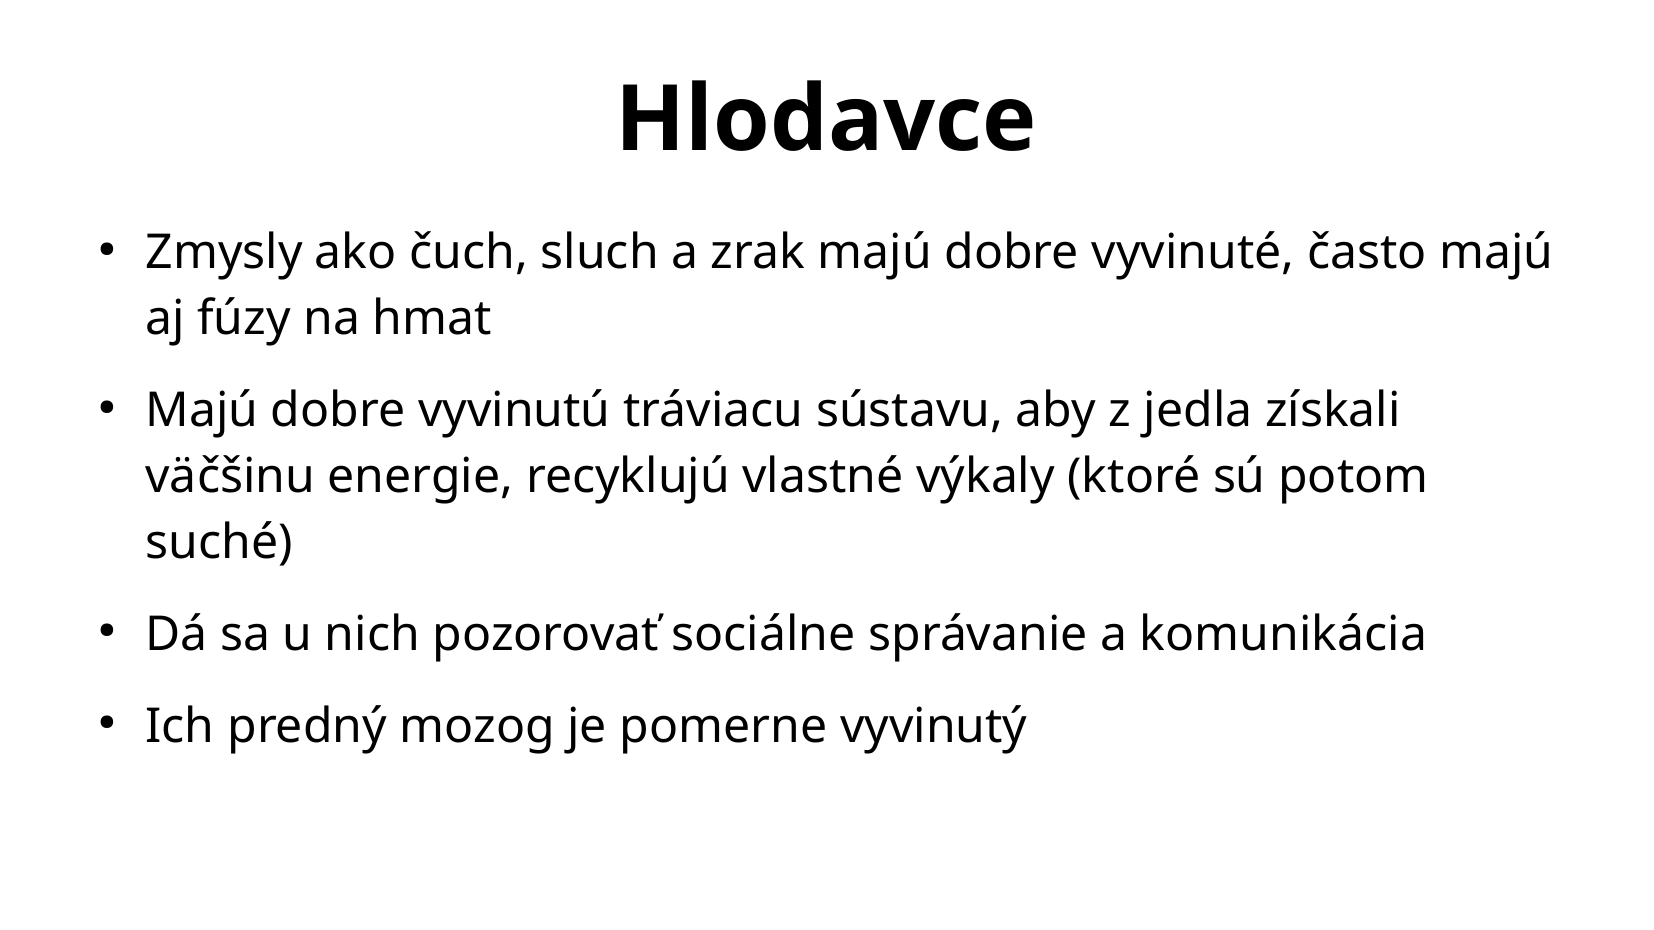

# Hlodavce
Zmysly ako čuch, sluch a zrak majú dobre vyvinuté, často majú aj fúzy na hmat
Majú dobre vyvinutú tráviacu sústavu, aby z jedla získali väčšinu energie, recyklujú vlastné výkaly (ktoré sú potom suché)
Dá sa u nich pozorovať sociálne správanie a komunikácia
Ich predný mozog je pomerne vyvinutý